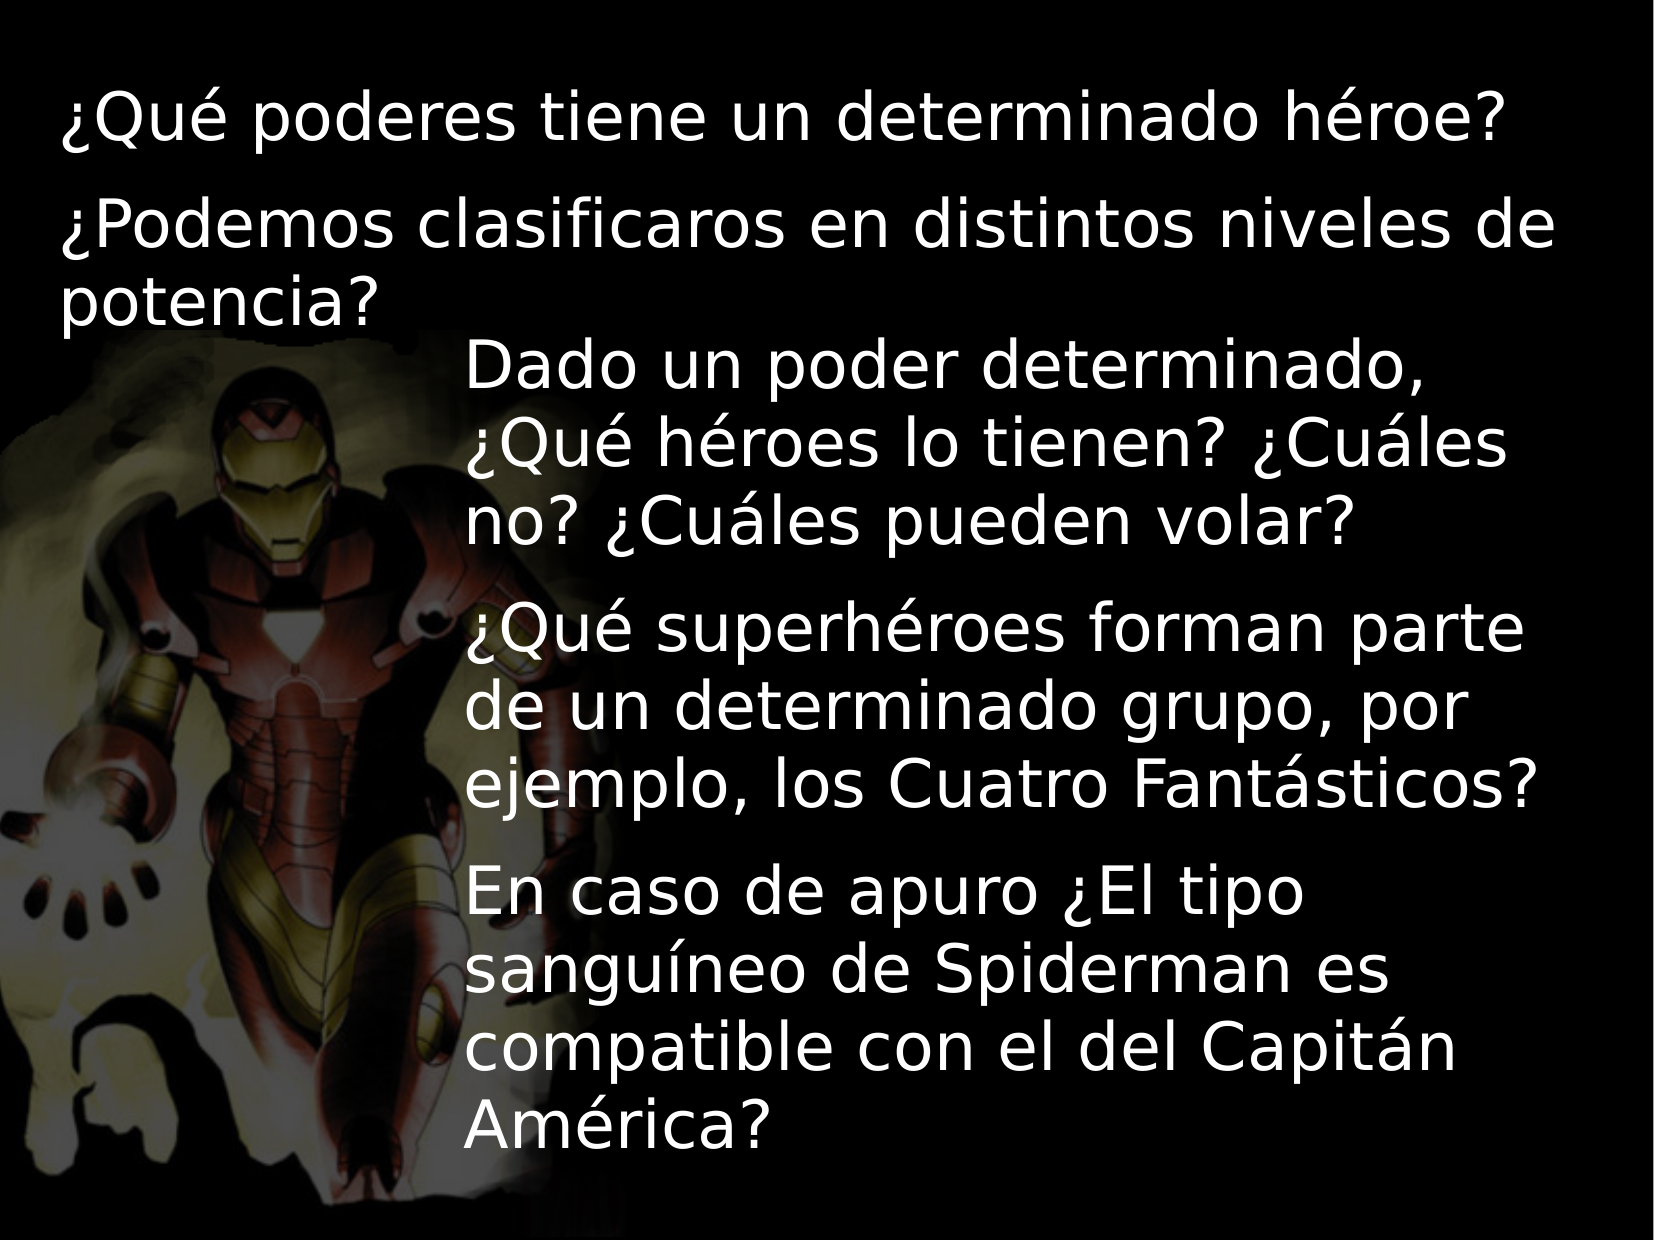

¿Qué poderes tiene un determinado héroe?
¿Podemos clasificaros en distintos niveles de potencia?
Dado un poder determinado, ¿Qué héroes lo tienen? ¿Cuáles no? ¿Cuáles pueden volar?
¿Qué superhéroes forman parte de un determinado grupo, por ejemplo, los Cuatro Fantásticos?
En caso de apuro ¿El tipo sanguíneo de Spiderman es compatible con el del Capitán América?